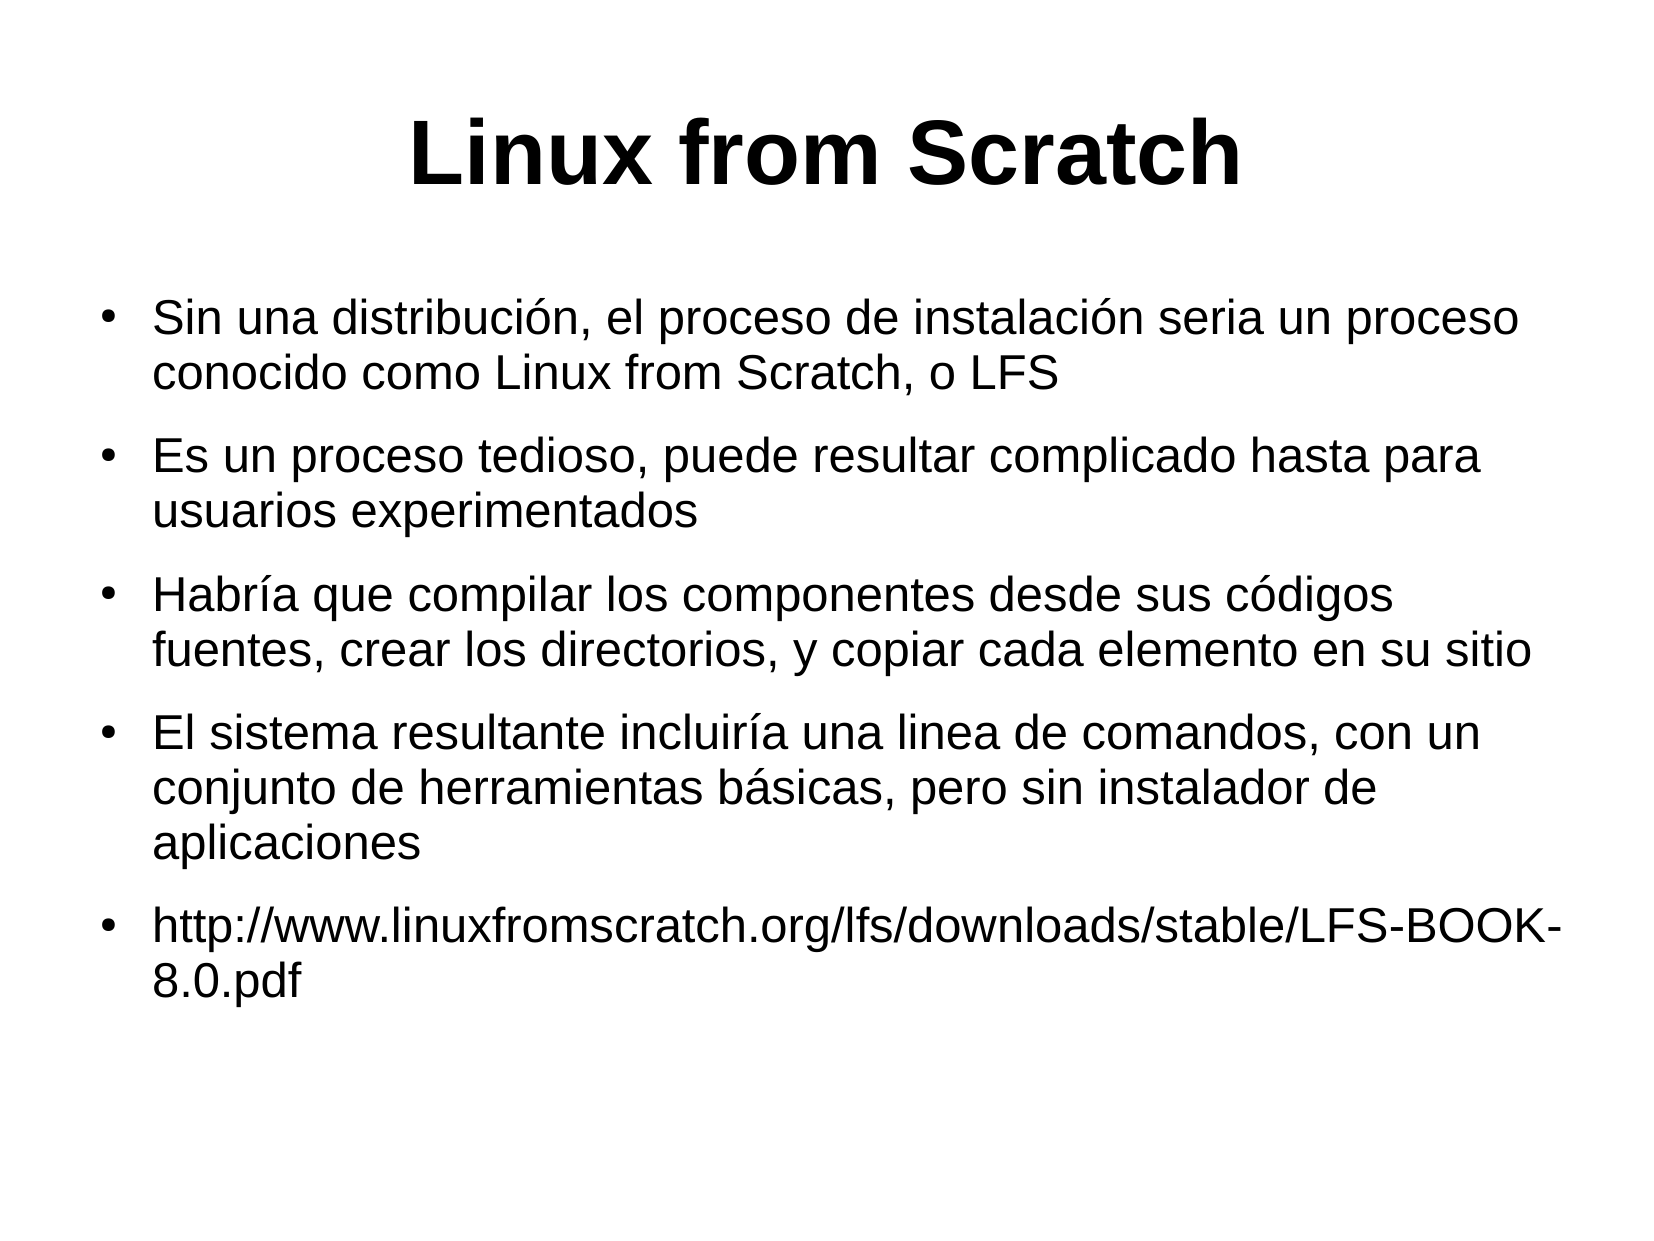

# Linux from Scratch
Sin una distribución, el proceso de instalación seria un proceso conocido como Linux from Scratch, o LFS
Es un proceso tedioso, puede resultar complicado hasta para usuarios experimentados
Habría que compilar los componentes desde sus códigos fuentes, crear los directorios, y copiar cada elemento en su sitio
El sistema resultante incluiría una linea de comandos, con un conjunto de herramientas básicas, pero sin instalador de aplicaciones
http://www.linuxfromscratch.org/lfs/downloads/stable/LFS-BOOK-8.0.pdf